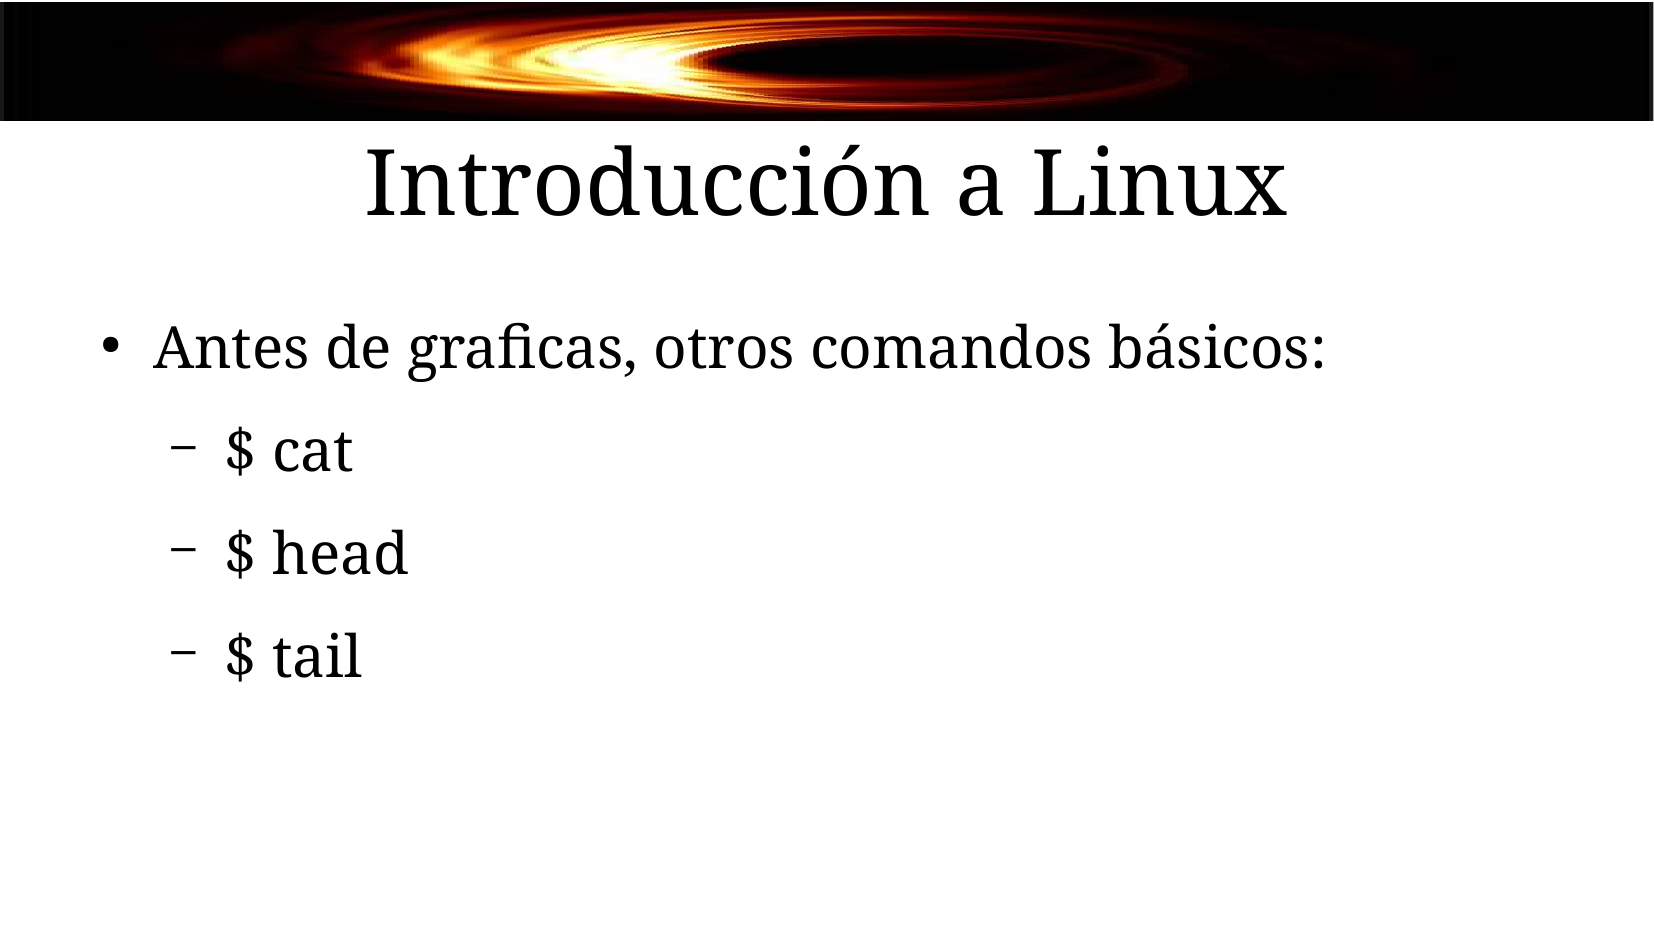

# Introducción a Linux
Antes de graficas, otros comandos básicos:
$ cat
$ head
$ tail